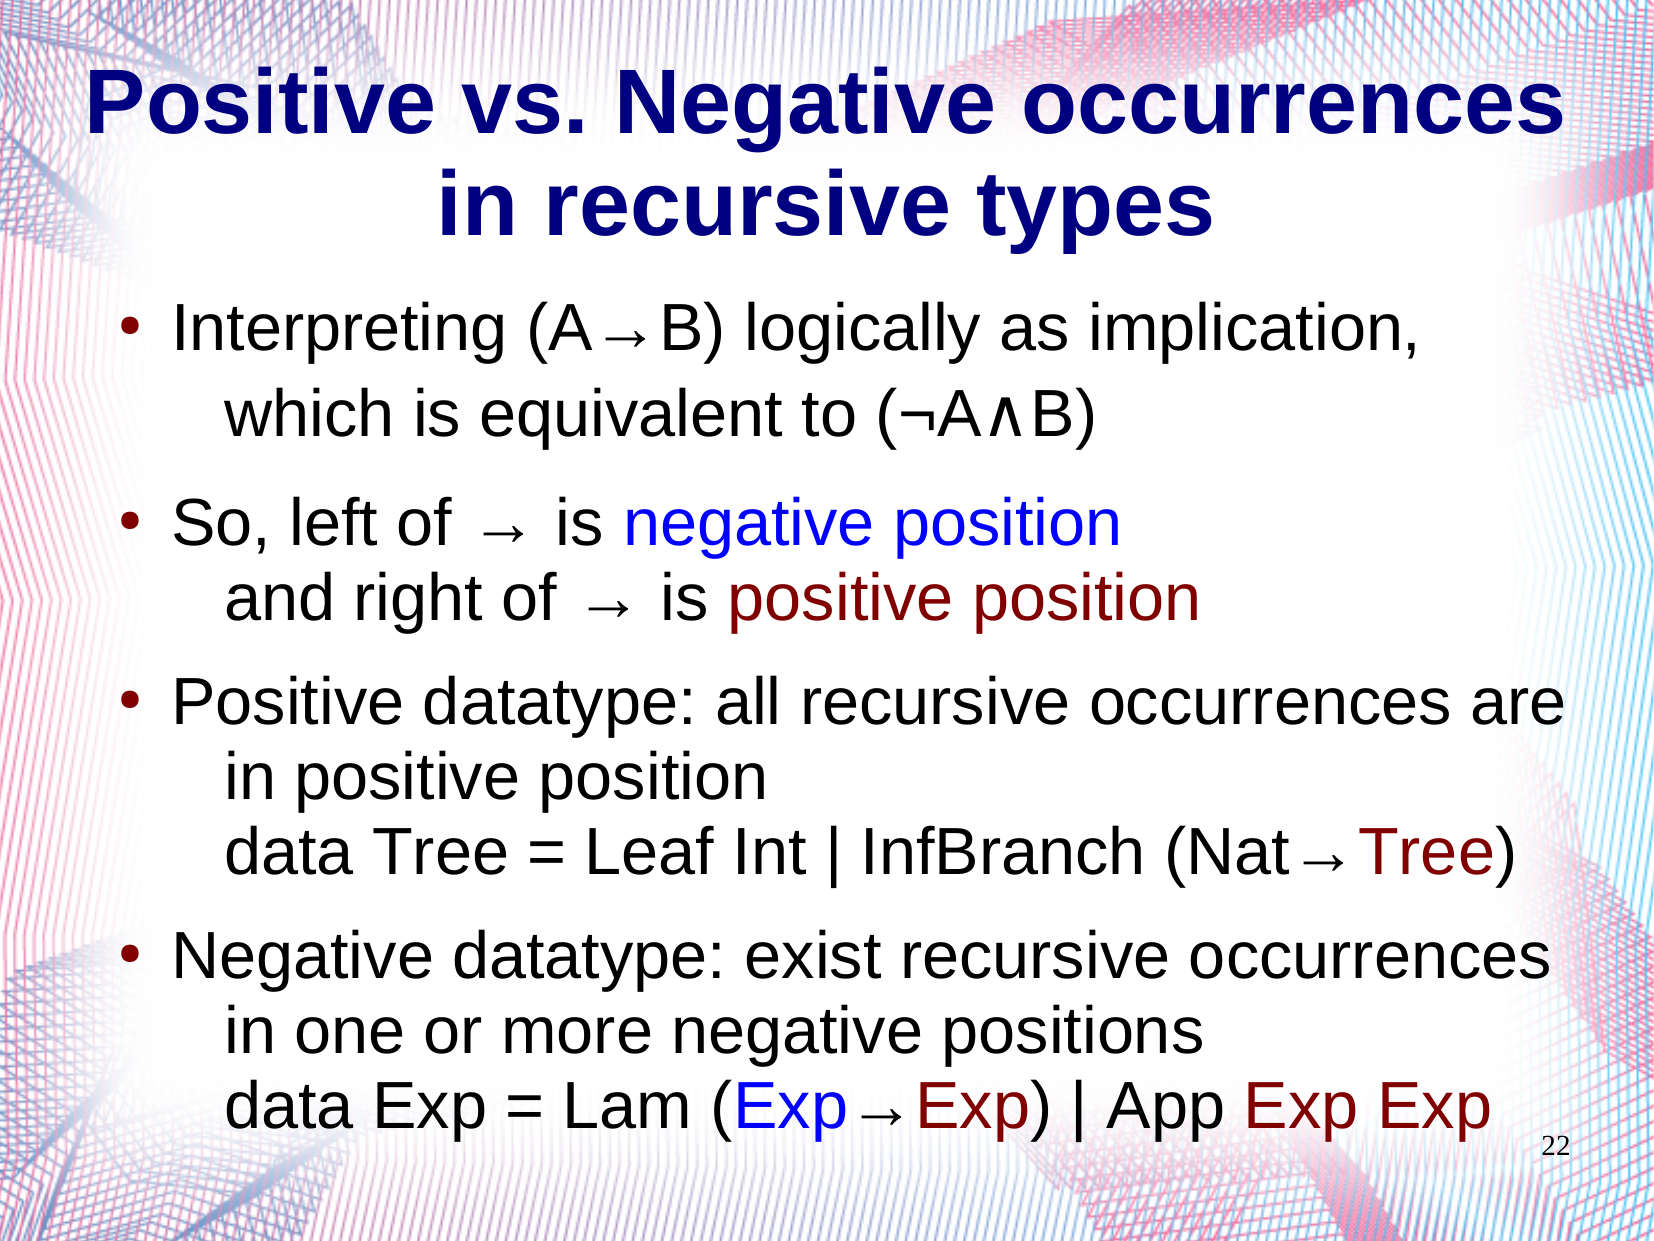

# Positive vs. Negative occurrences in recursive types
Interpreting (A→B) logically as implication, which is equivalent to (¬A∧B)
So, left of → is negative position
and right of → is positive position
Positive datatype: all recursive occurrences are in positive position
data Tree = Leaf Int | InfBranch (Nat→Tree)
Negative datatype: exist recursive occurrences in one or more negative positions
data Exp = Lam (Exp→Exp) | App Exp Exp
22